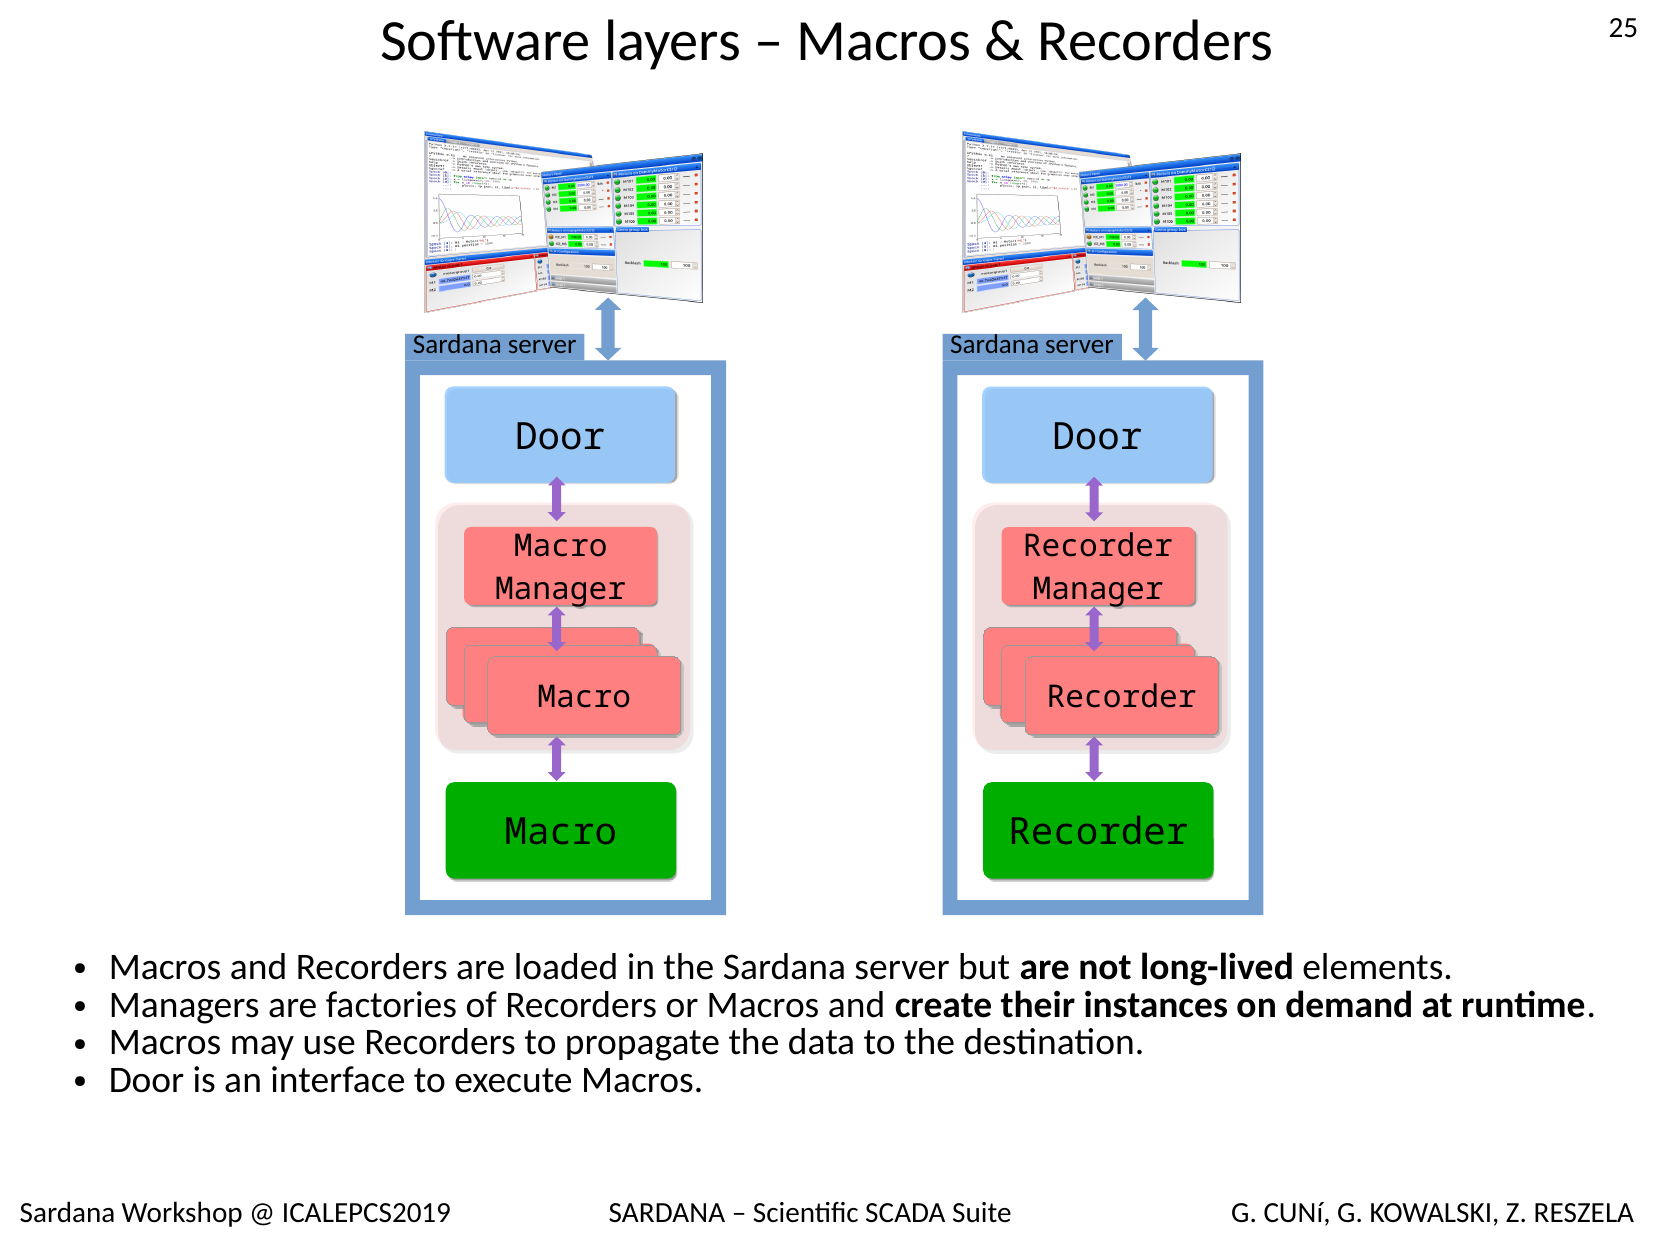

# Software layers – Macros & Recorders
25
Sardana server
Sardana server
Door
Door
Macro
Manager
Recorder
Manager
Macro
Macro
Macro
Macro
Macro
Recorder
Macro
Recorder
Macros and Recorders are loaded in the Sardana server but are not long-lived elements.
Managers are factories of Recorders or Macros and create their instances on demand at runtime.
Macros may use Recorders to propagate the data to the destination.
Door is an interface to execute Macros.